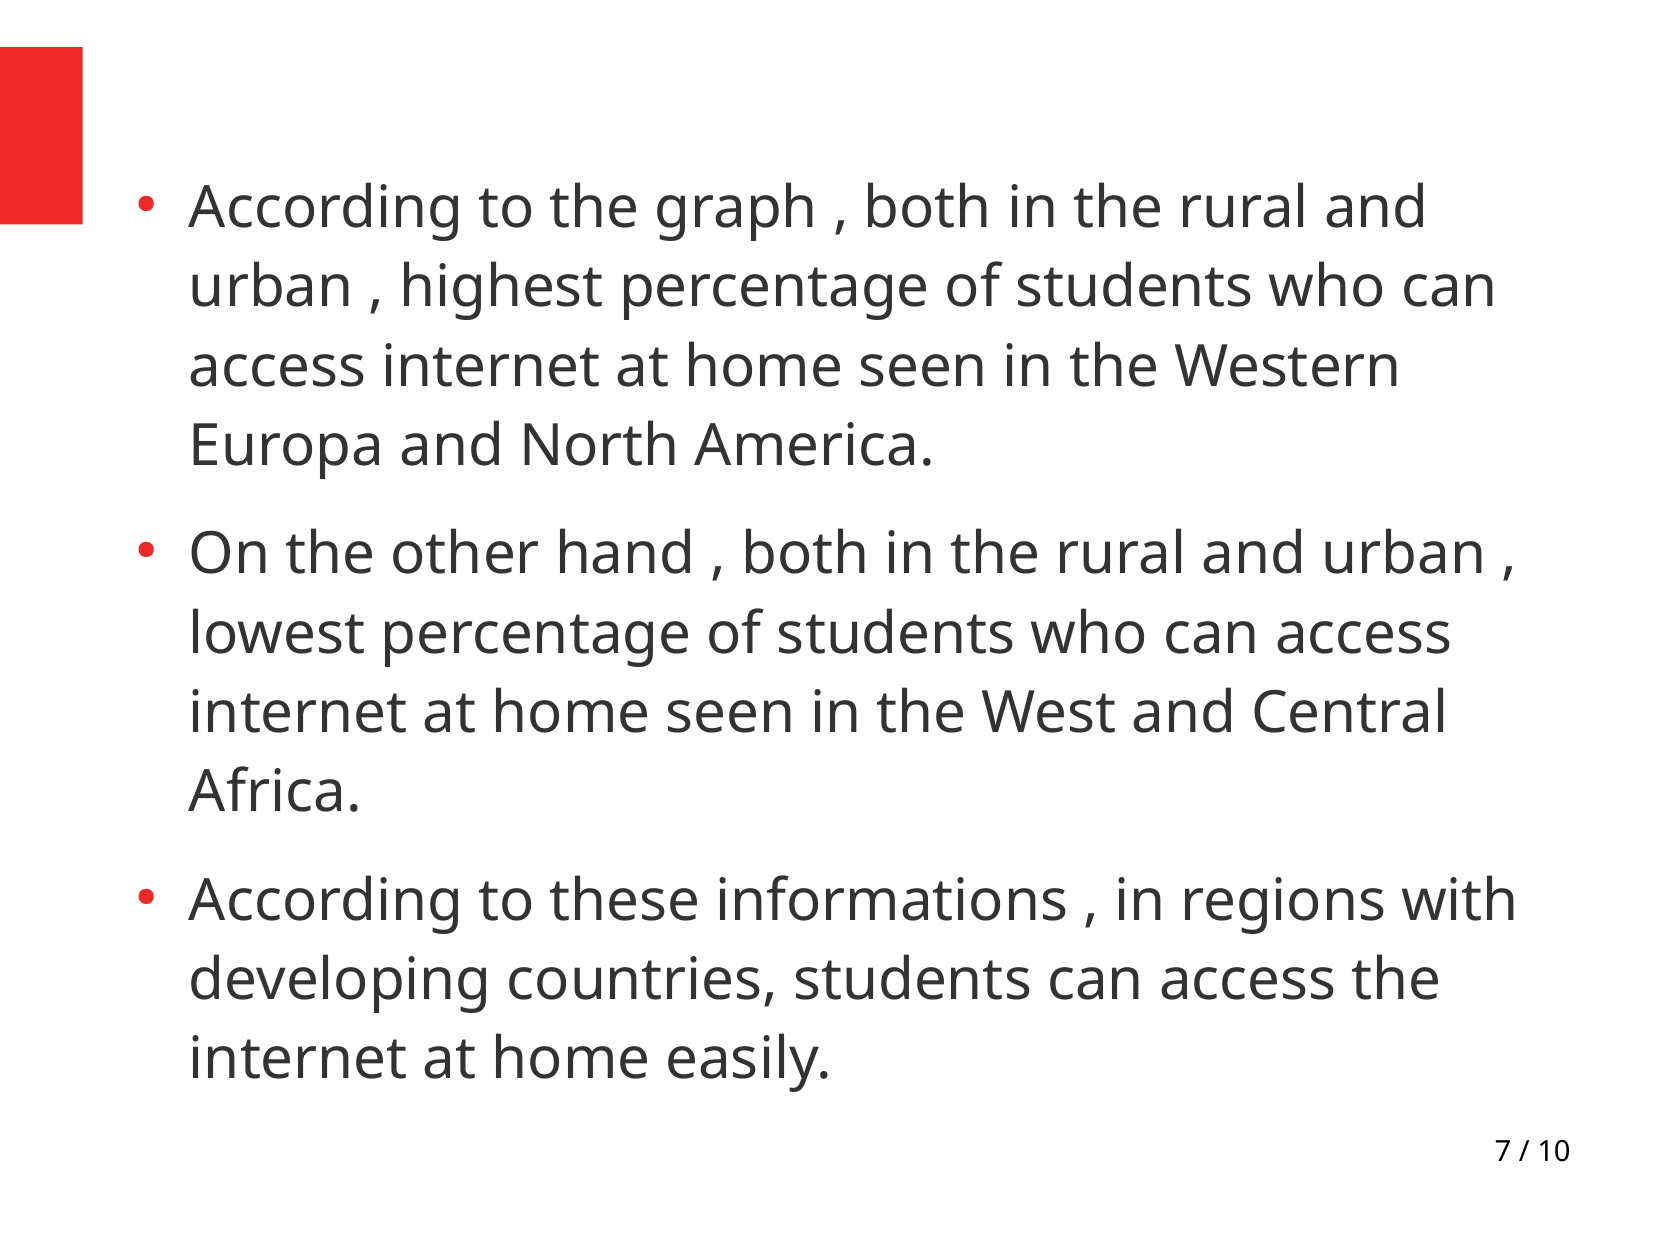

# According to the graph , both in the rural and urban , highest percentage of students who can access internet at home seen in the Western Europa and North America.
On the other hand , both in the rural and urban , lowest percentage of students who can access internet at home seen in the West and Central Africa.
According to these informations , in regions with developing countries, students can access the internet at home easily.
7